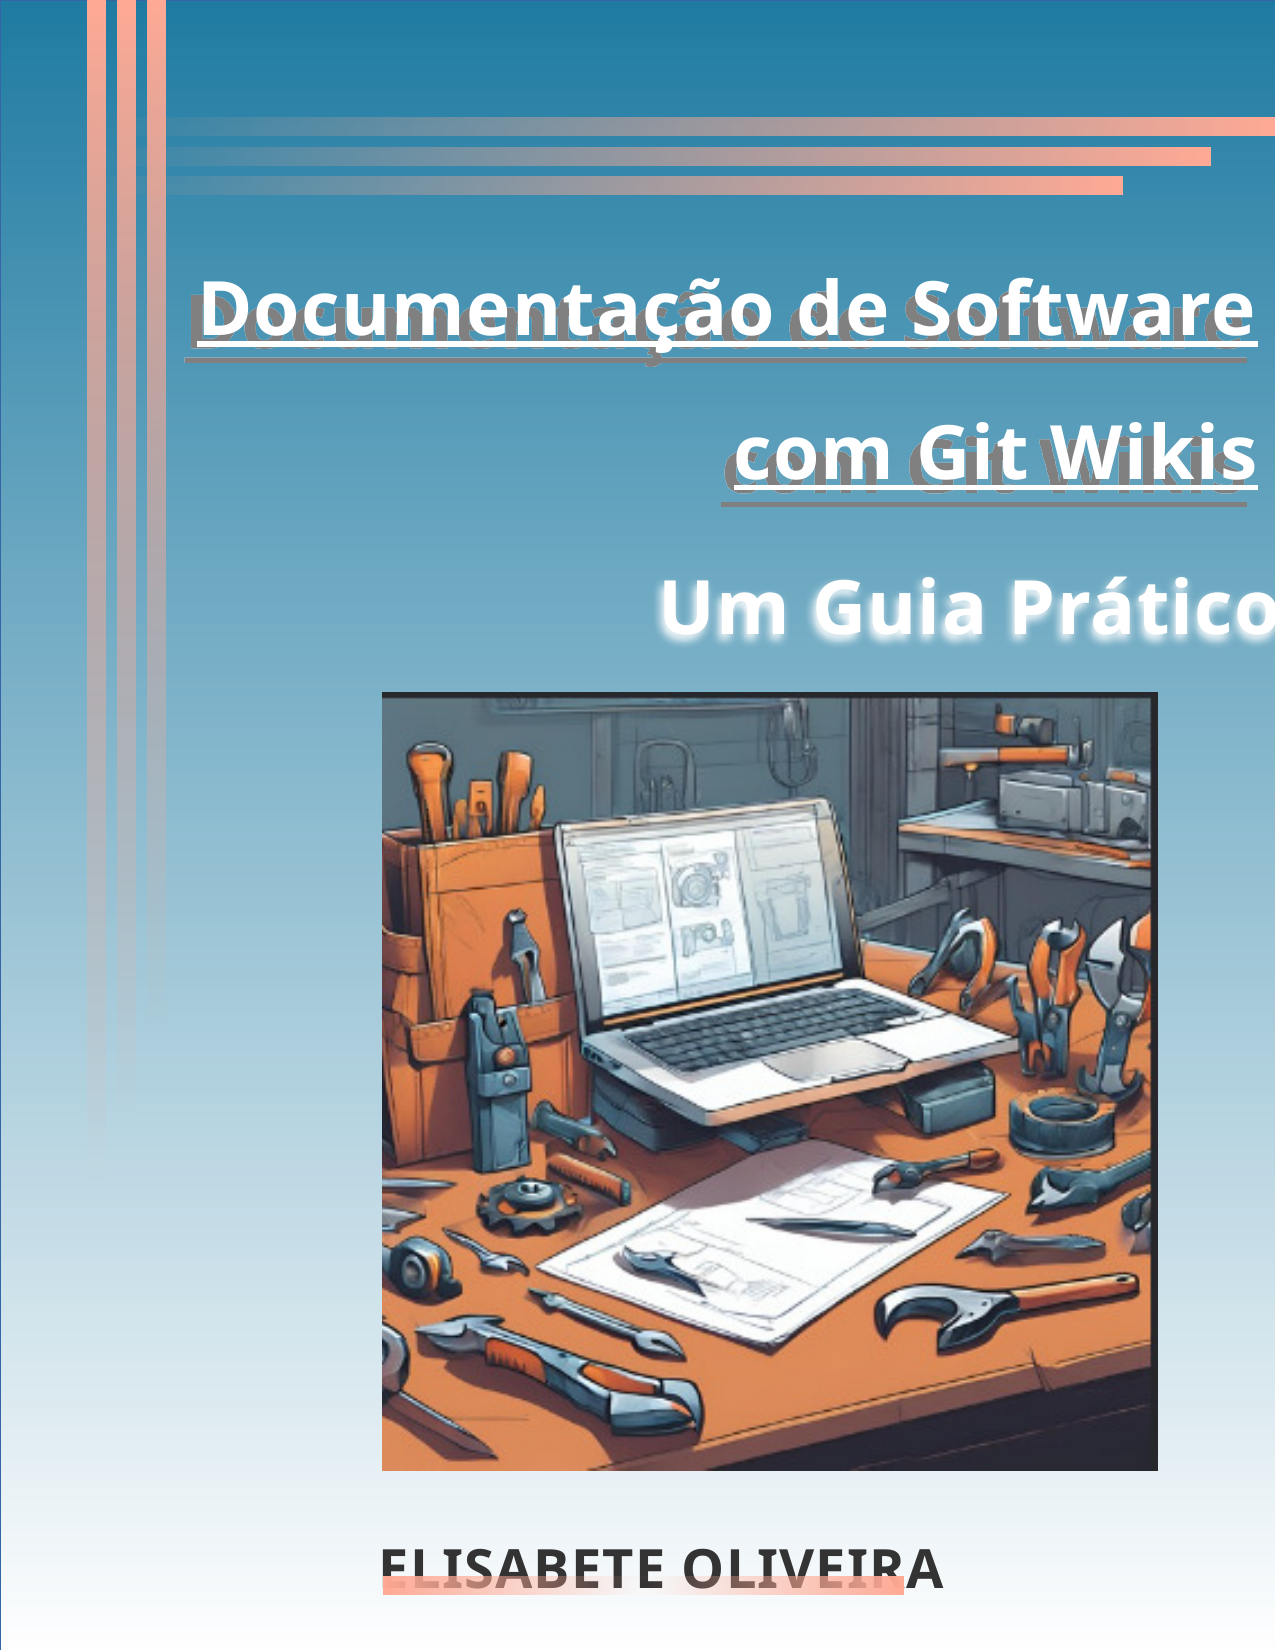

Documentação de Software com Git Wikis
Um Guia Prático
ELISABETE OLIVEIRA